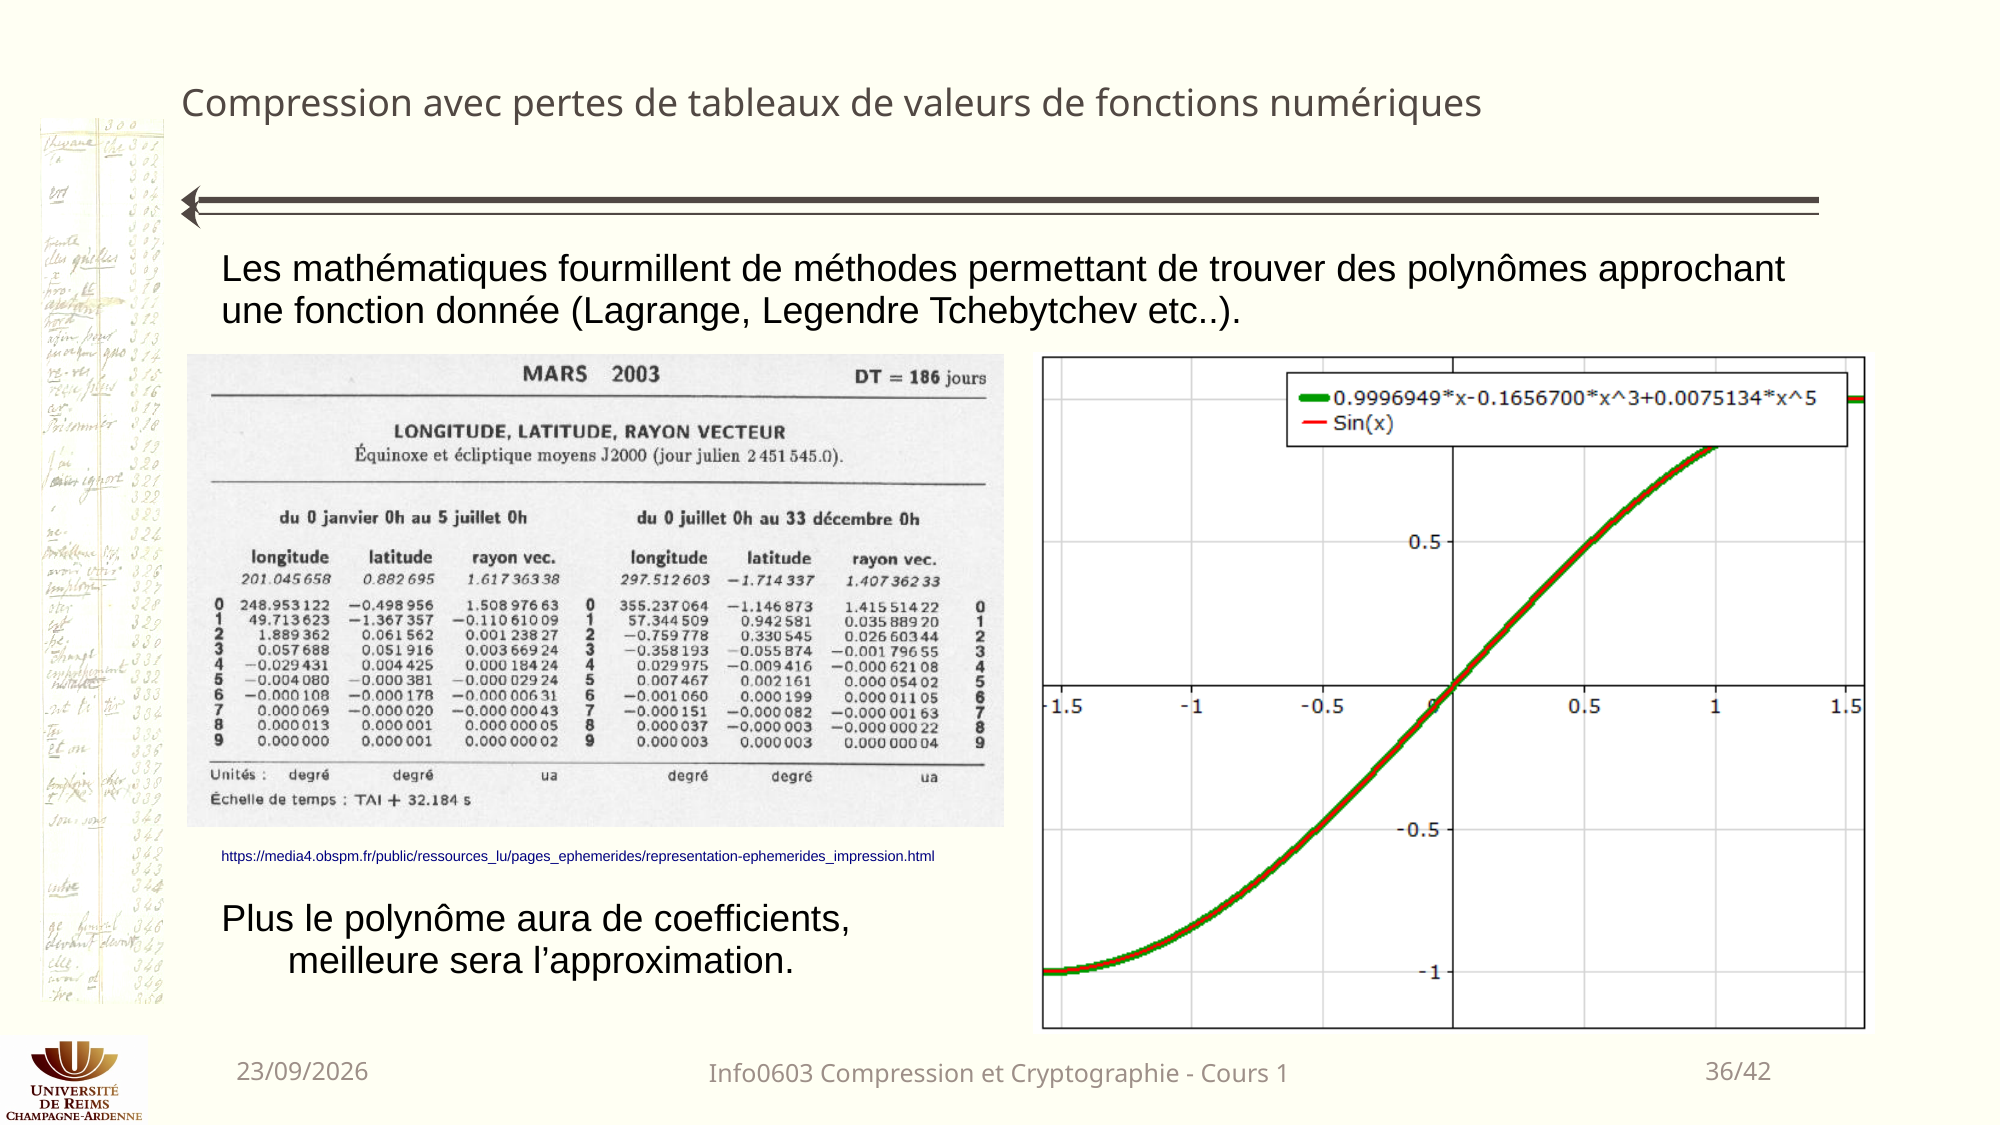

# Compression avec pertes de tableaux de valeurs de fonctions numériques
Les mathématiques fourmillent de méthodes permettant de trouver des polynômes approchant une fonction donnée (Lagrange, Legendre Tchebytchev etc..).
https://media4.obspm.fr/public/ressources_lu/pages_ephemerides/representation-ephemerides_impression.html
Plus le polynôme aura de coefficients,
meilleure sera l’approximation.